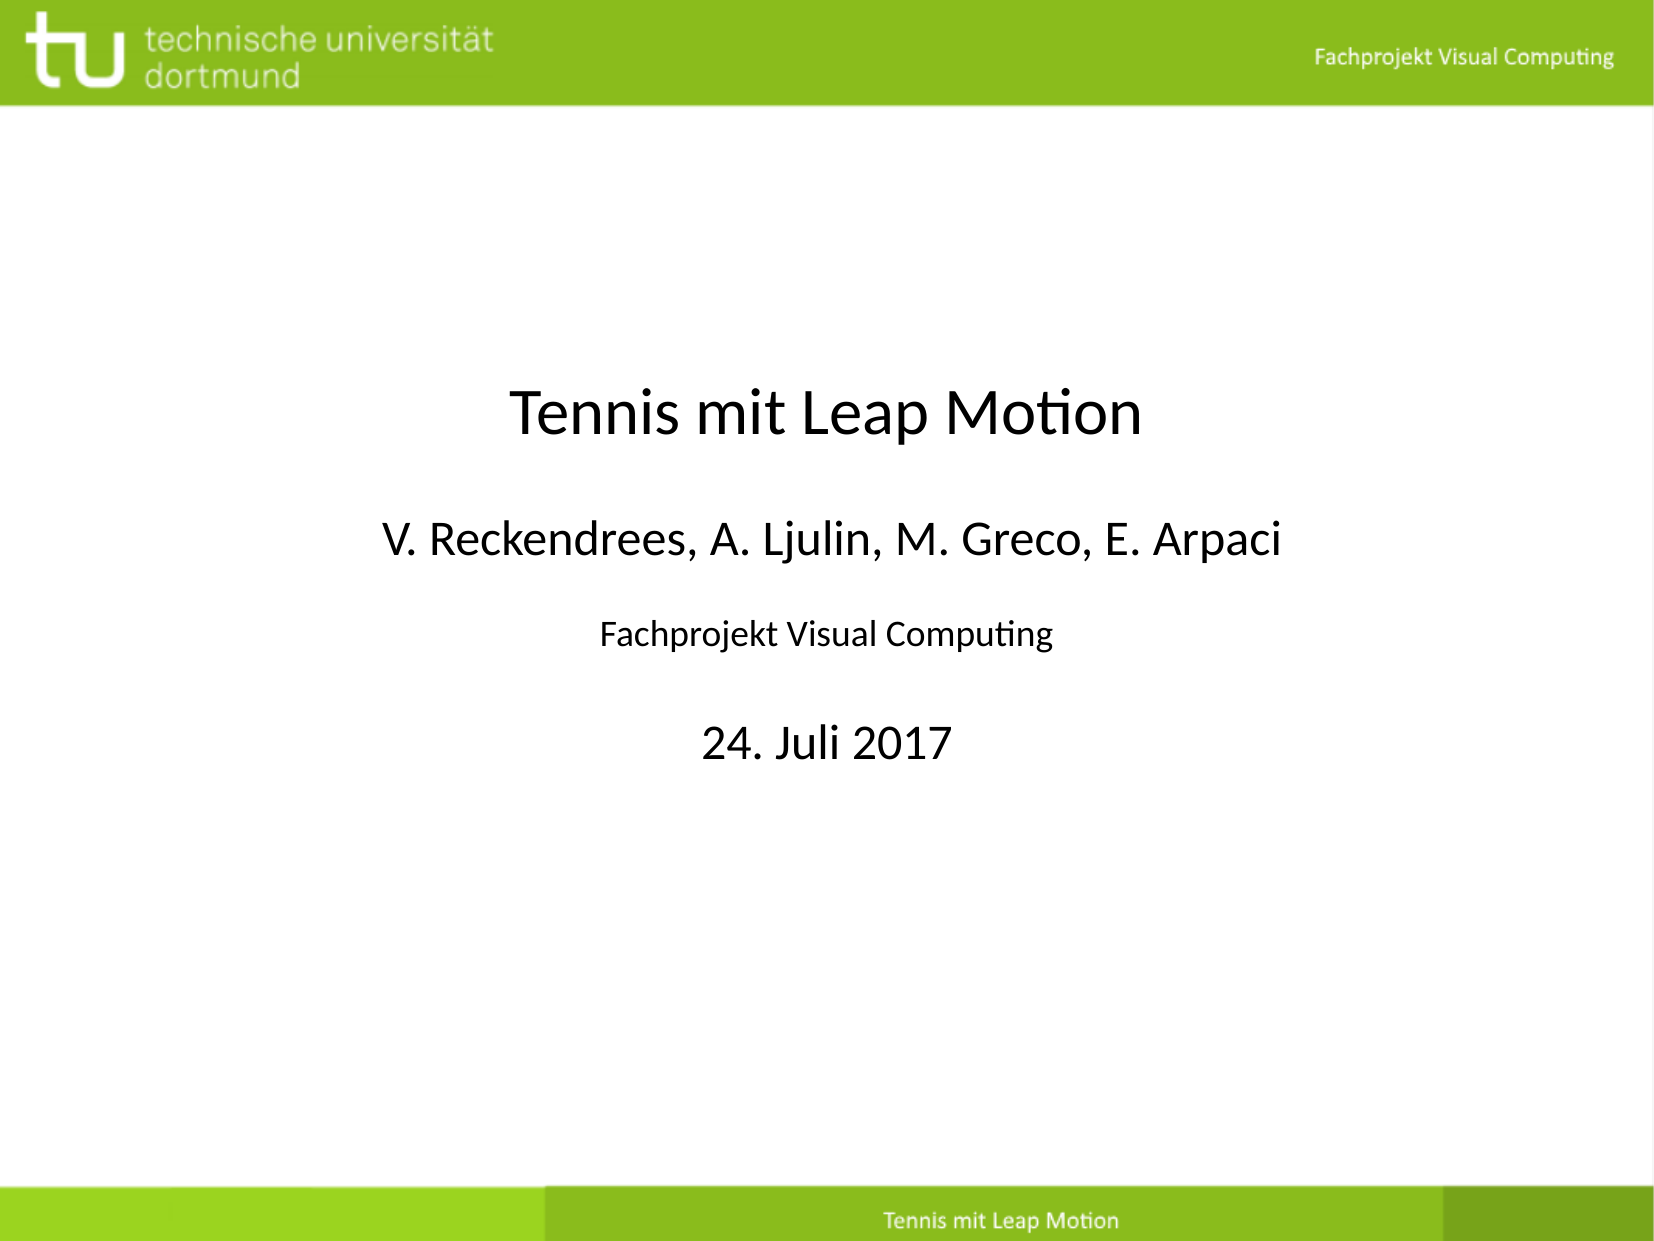

Tennis mit Leap Motion
 V. Reckendrees, A. Ljulin, M. Greco, E. Arpaci
Fachprojekt Visual Computing
24. Juli 2017